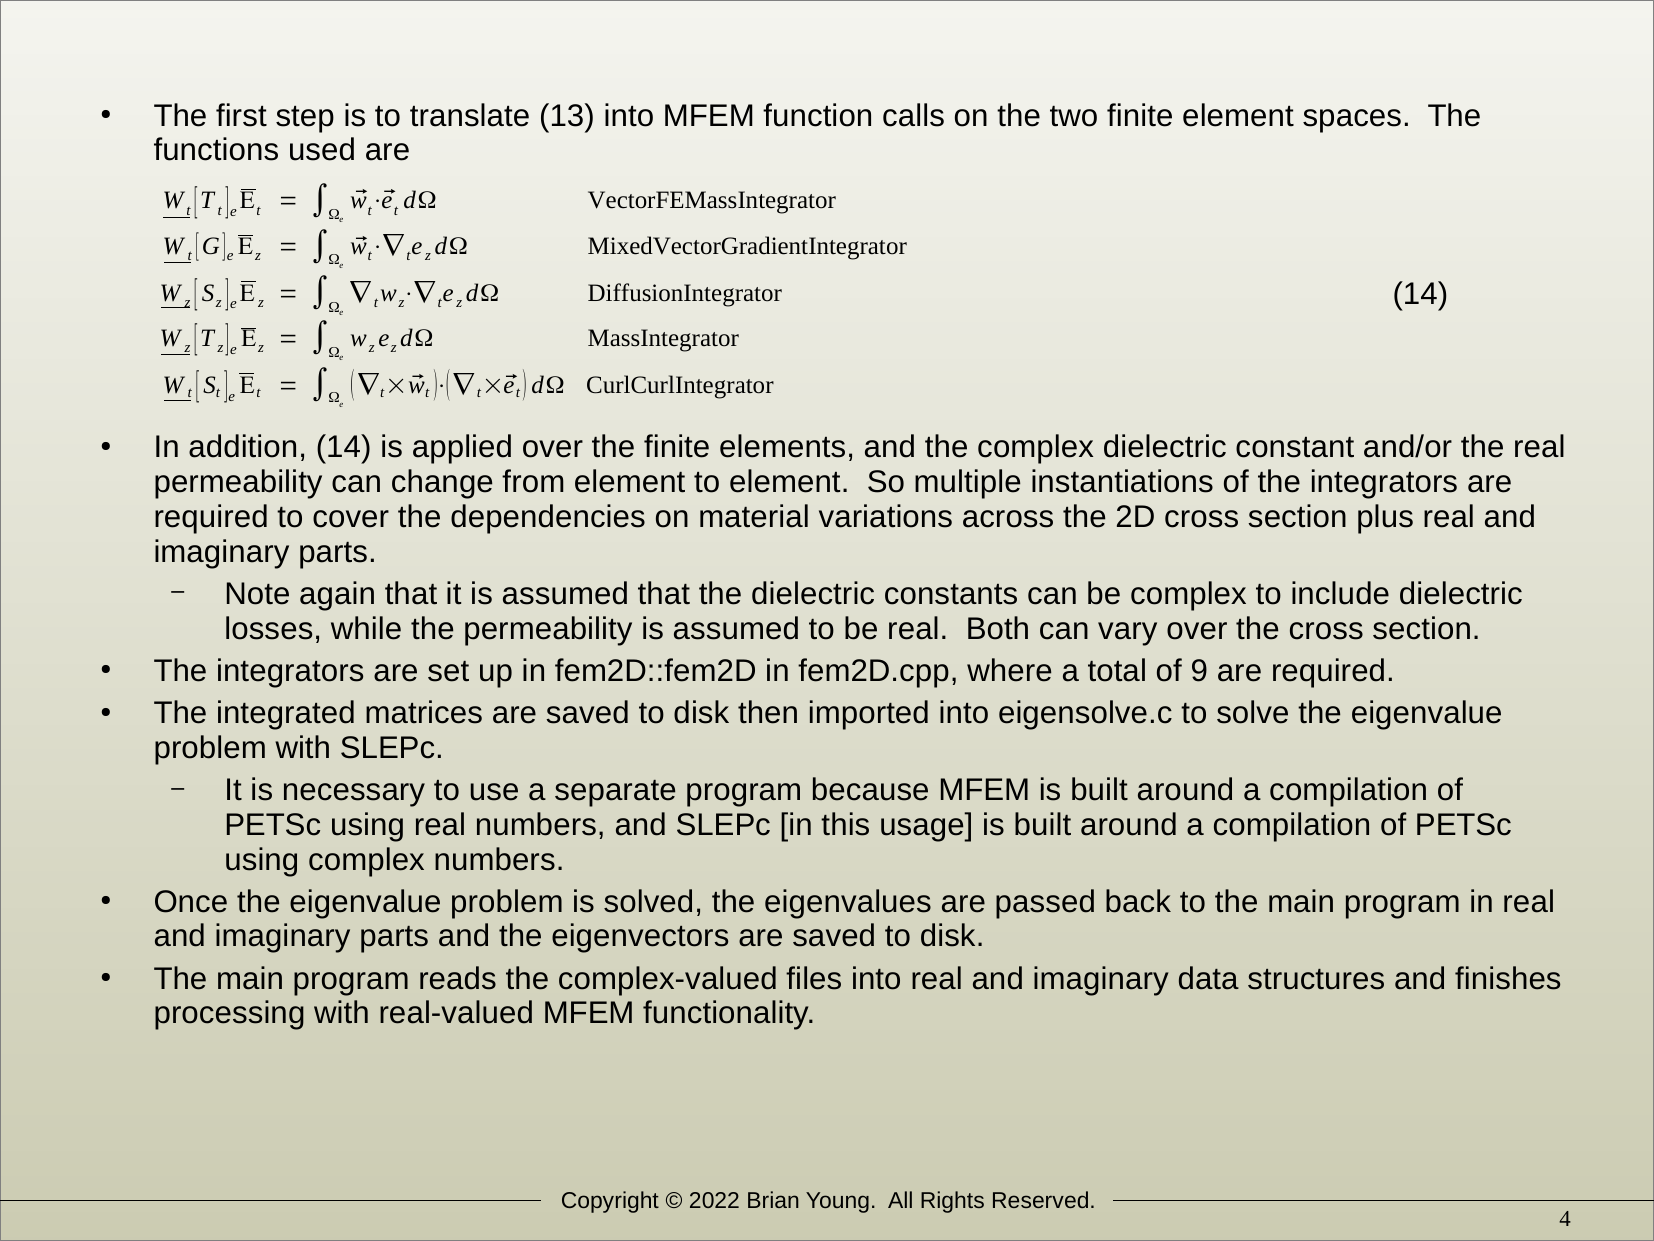

# The first step is to translate (13) into MFEM function calls on the two finite element spaces. The functions used are
In addition, (14) is applied over the finite elements, and the complex dielectric constant and/or the real permeability can change from element to element. So multiple instantiations of the integrators are required to cover the dependencies on material variations across the 2D cross section plus real and imaginary parts.
Note again that it is assumed that the dielectric constants can be complex to include dielectric losses, while the permeability is assumed to be real. Both can vary over the cross section.
The integrators are set up in fem2D::fem2D in fem2D.cpp, where a total of 9 are required.
The integrated matrices are saved to disk then imported into eigensolve.c to solve the eigenvalue problem with SLEPc.
It is necessary to use a separate program because MFEM is built around a compilation of PETSc using real numbers, and SLEPc [in this usage] is built around a compilation of PETSc using complex numbers.
Once the eigenvalue problem is solved, the eigenvalues are passed back to the main program in real and imaginary parts and the eigenvectors are saved to disk.
The main program reads the complex-valued files into real and imaginary data structures and finishes processing with real-valued MFEM functionality.
(14)
4